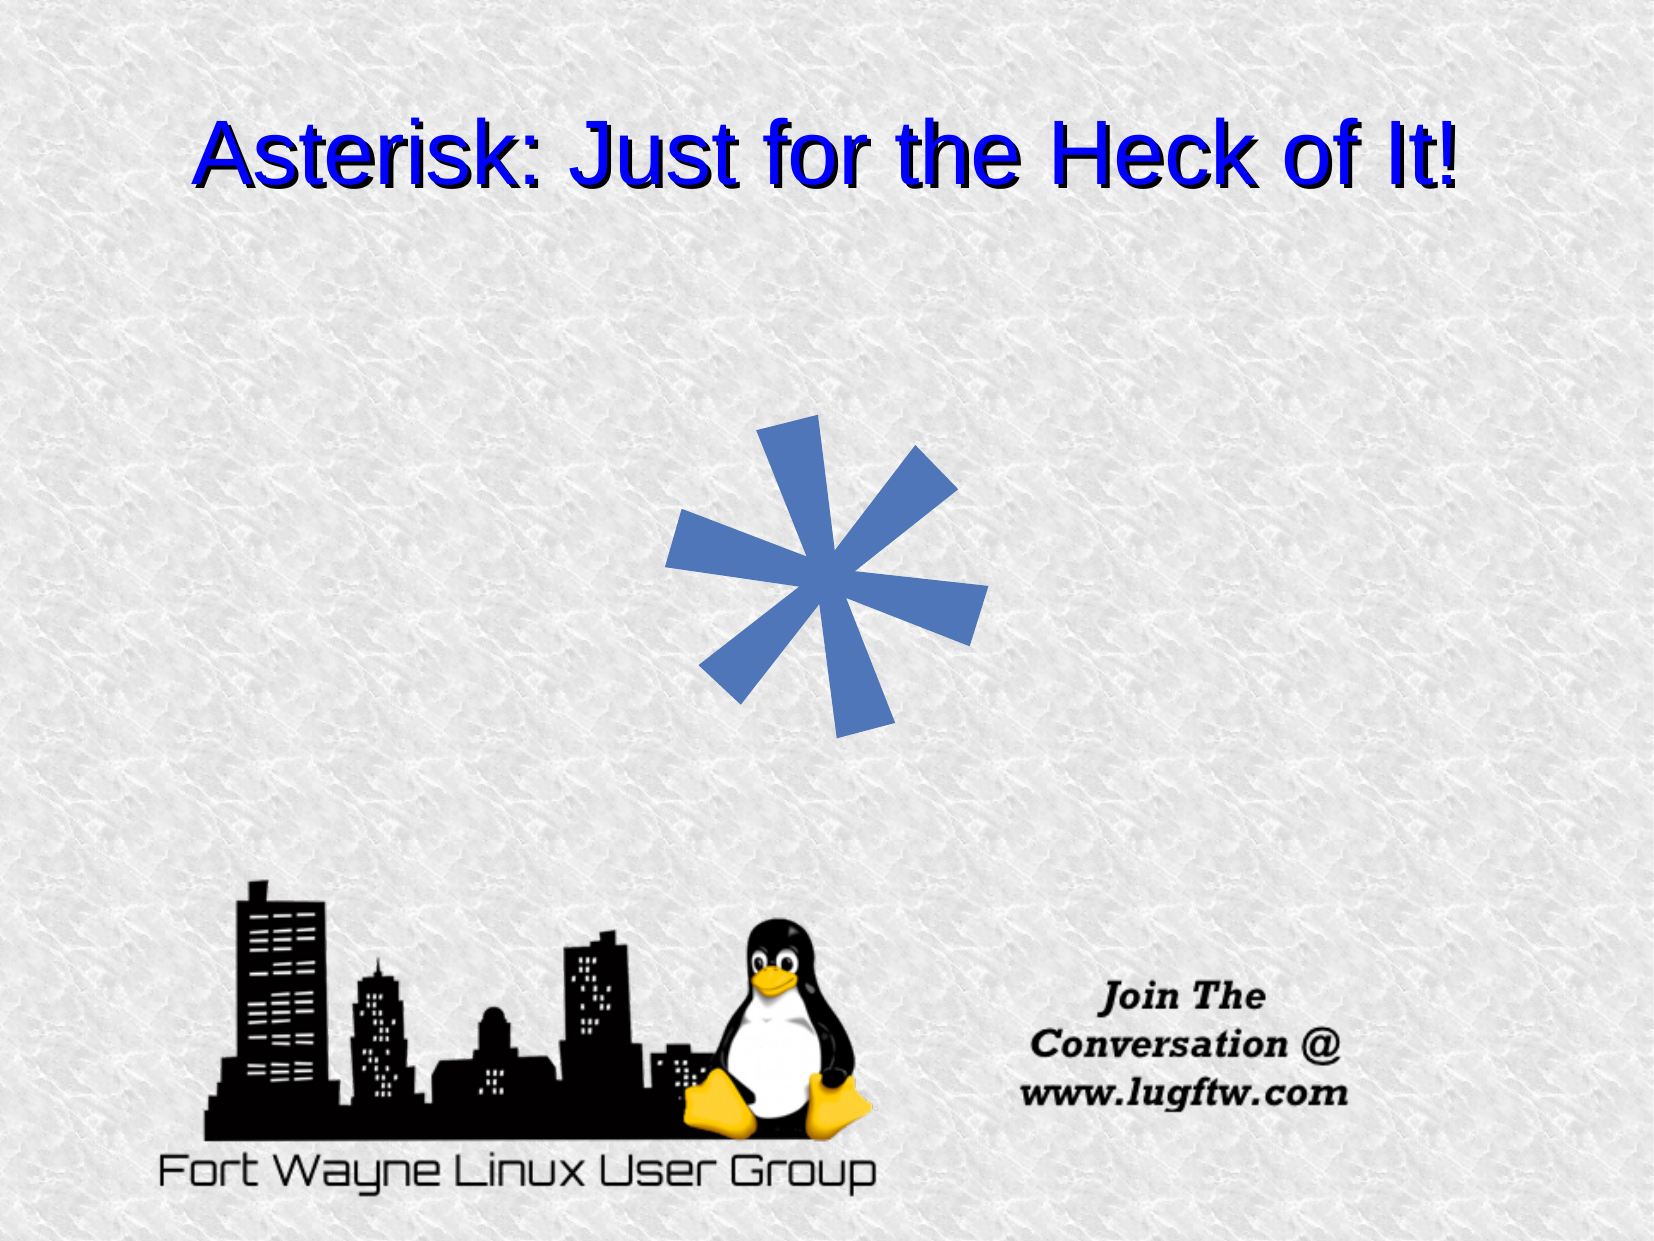

# Asterisk: Just for the Heck of It!